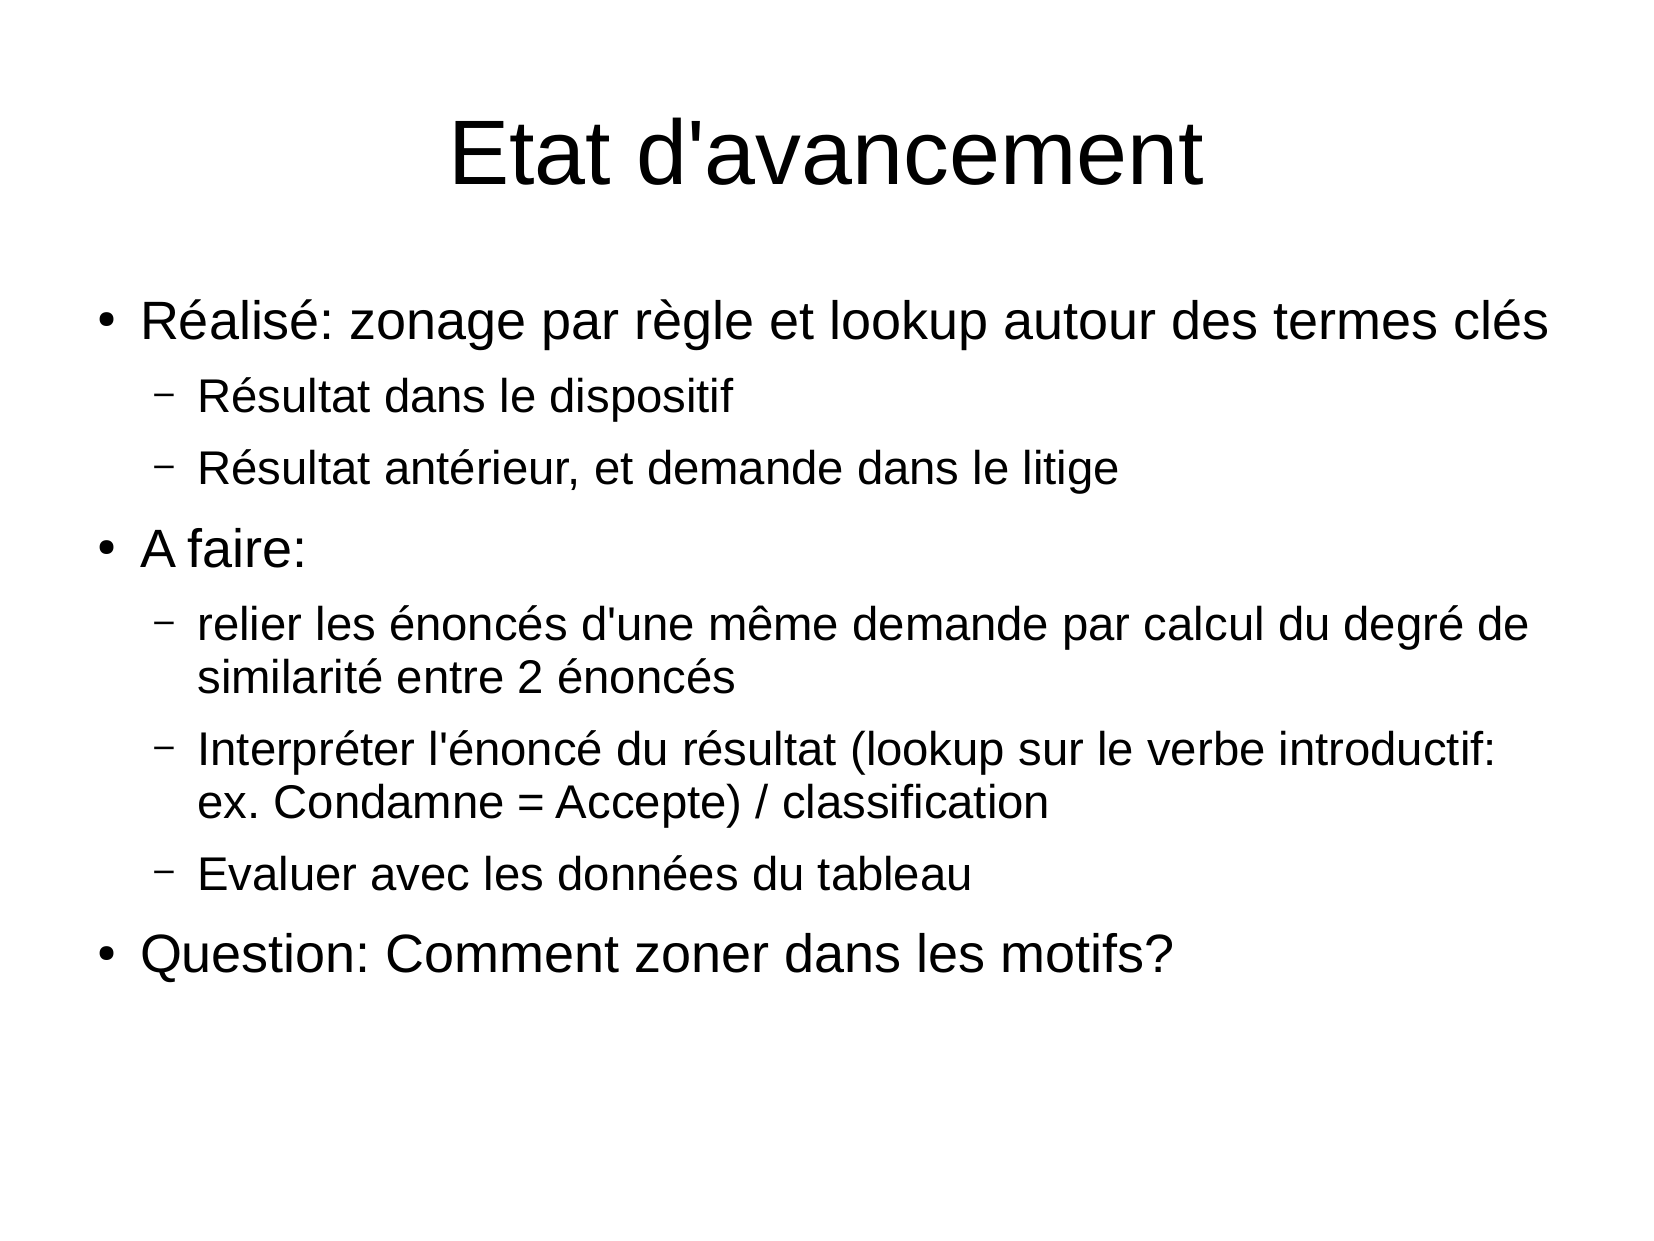

# Etat d'avancement
Réalisé: zonage par règle et lookup autour des termes clés
Résultat dans le dispositif
Résultat antérieur, et demande dans le litige
A faire:
relier les énoncés d'une même demande par calcul du degré de similarité entre 2 énoncés
Interpréter l'énoncé du résultat (lookup sur le verbe introductif: ex. Condamne = Accepte) / classification
Evaluer avec les données du tableau
Question: Comment zoner dans les motifs?